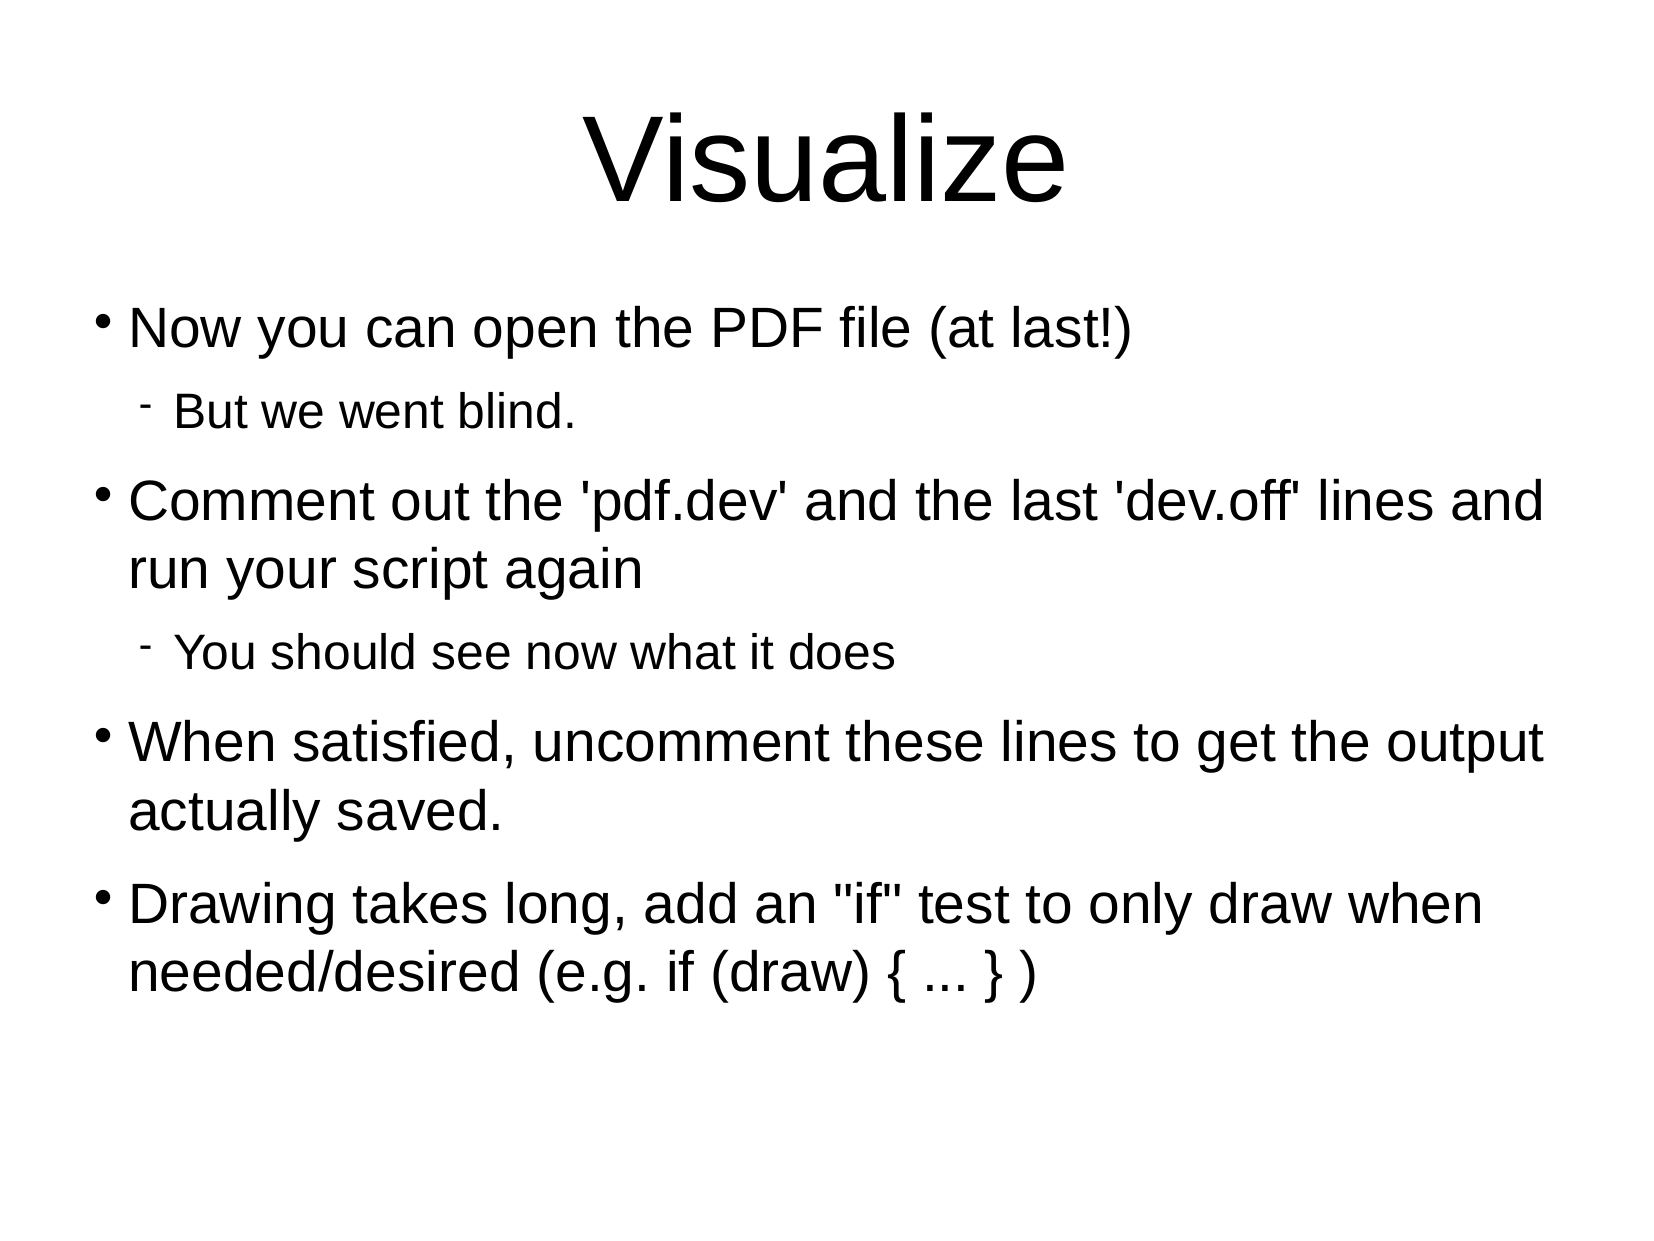

Visualize
Now you can open the PDF file (at last!)
But we went blind.
Comment out the 'pdf.dev' and the last 'dev.off' lines and run your script again
You should see now what it does
When satisfied, uncomment these lines to get the output actually saved.
Drawing takes long, add an "if" test to only draw when needed/desired (e.g. if (draw) { ... } )